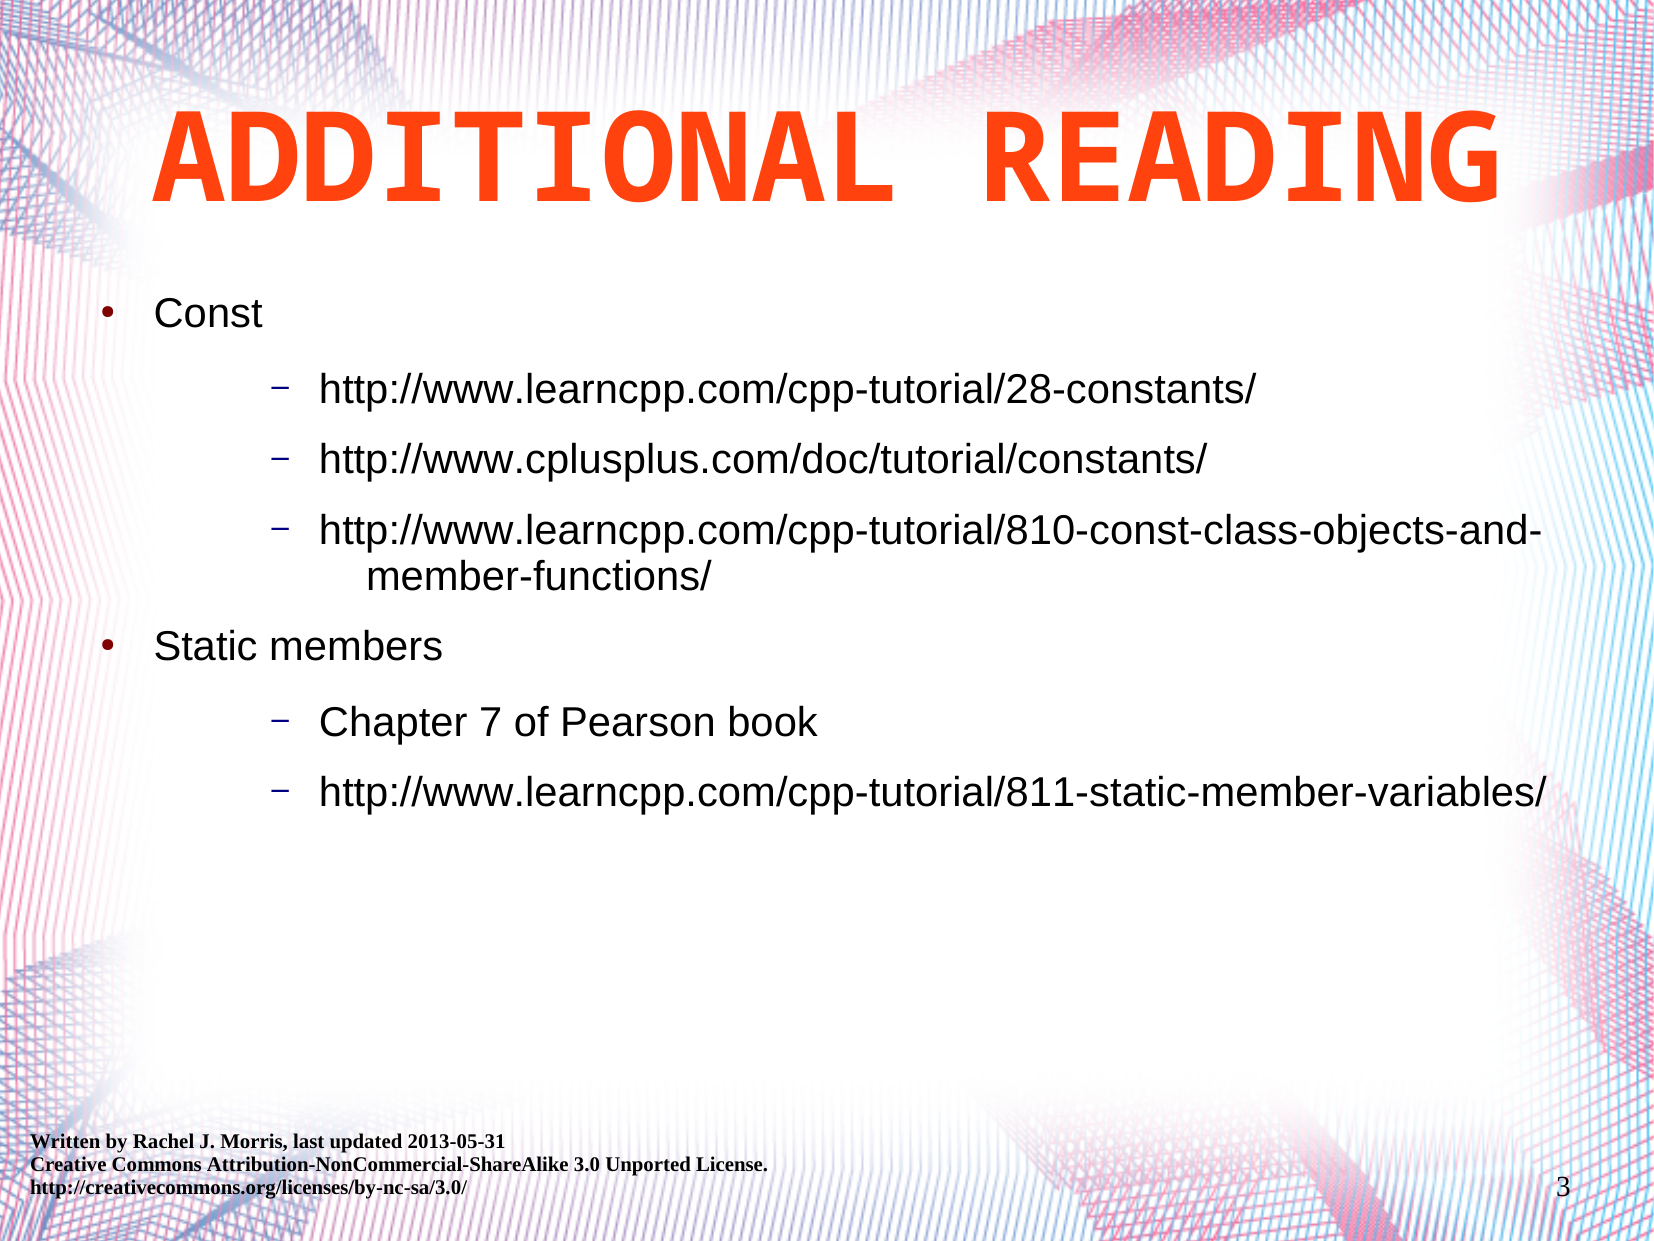

ADDITIONAL READING
# Const
http://www.learncpp.com/cpp-tutorial/28-constants/
http://www.cplusplus.com/doc/tutorial/constants/
http://www.learncpp.com/cpp-tutorial/810-const-class-objects-and-member-functions/
Static members
Chapter 7 of Pearson book
http://www.learncpp.com/cpp-tutorial/811-static-member-variables/
3